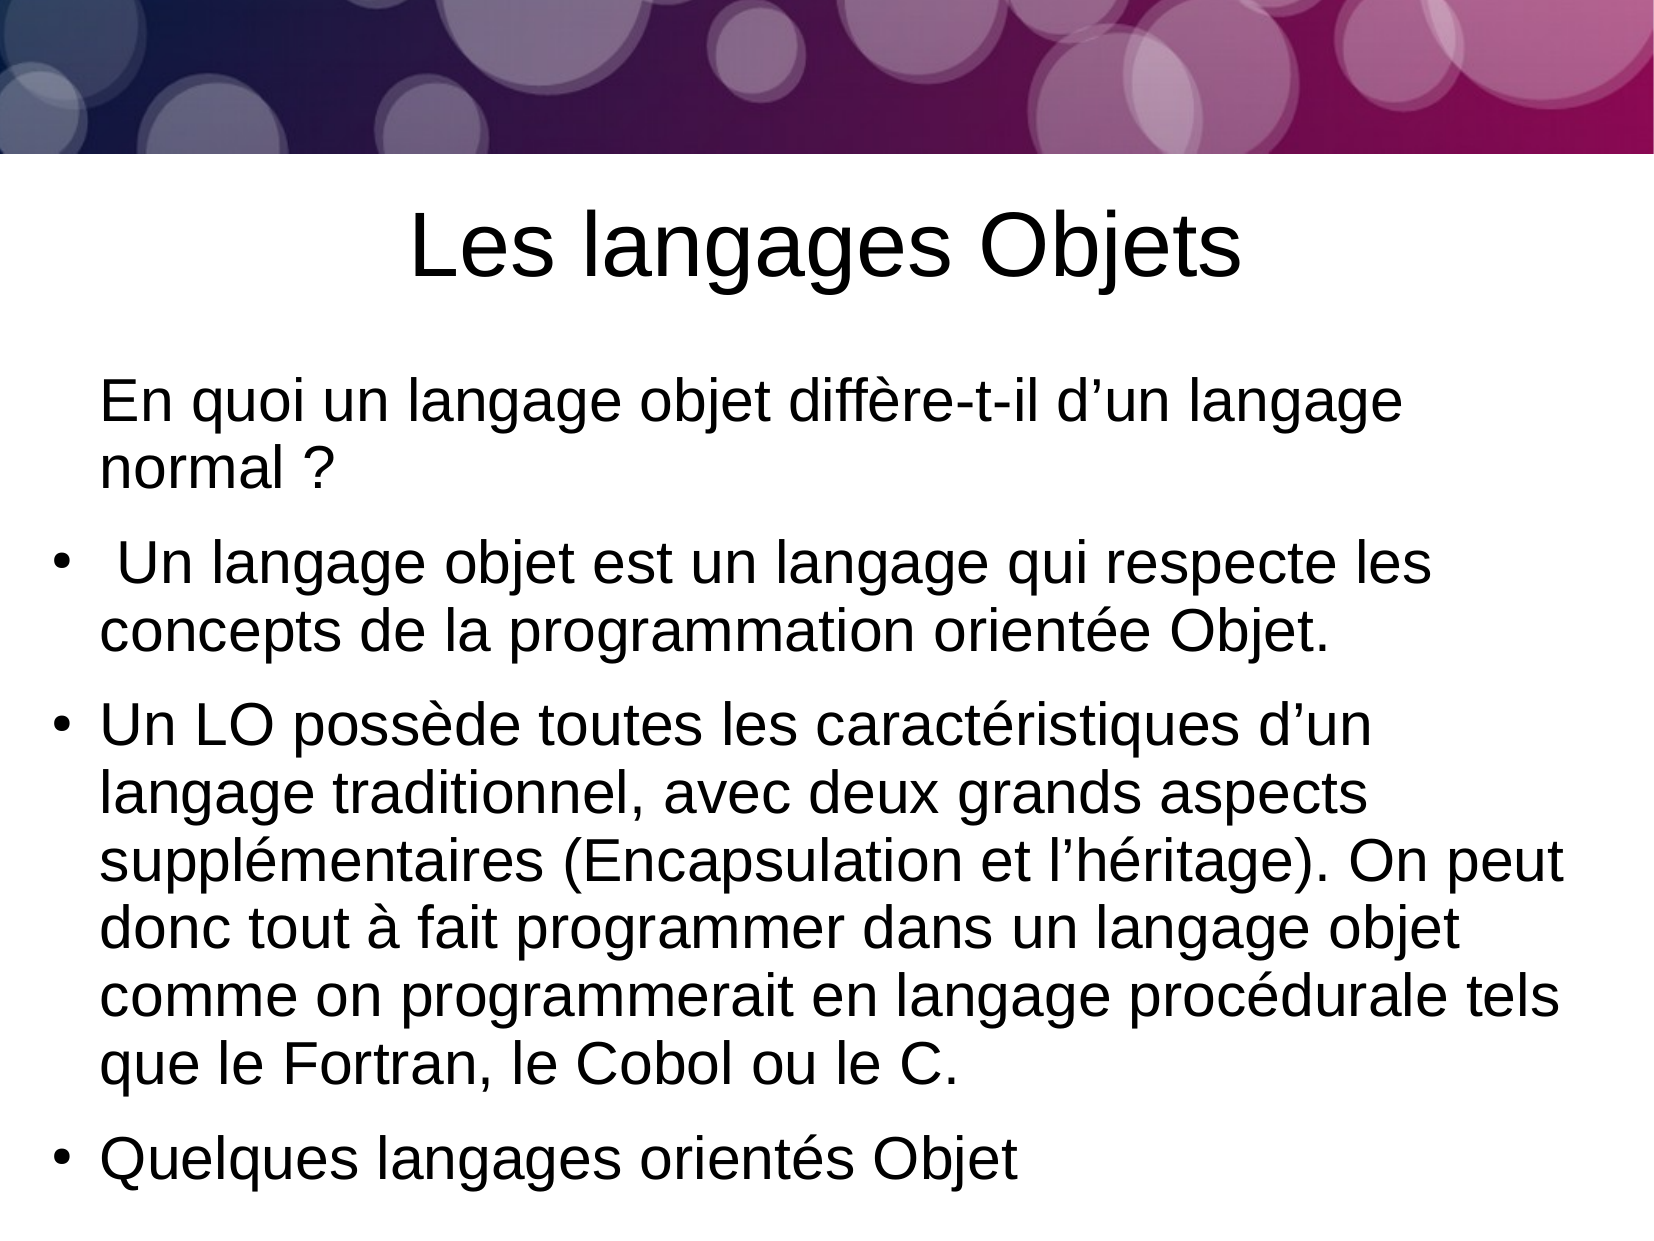

# Les langages Objets
En quoi un langage objet diffère-t-il d’un langage normal ?
 Un langage objet est un langage qui respecte les concepts de la programmation orientée Objet.
Un LO possède toutes les caractéristiques d’un langage traditionnel, avec deux grands aspects supplémentaires (Encapsulation et l’héritage). On peut donc tout à fait programmer dans un langage objet comme on programmerait en langage procédurale tels que le Fortran, le Cobol ou le C.
Quelques langages orientés Objet